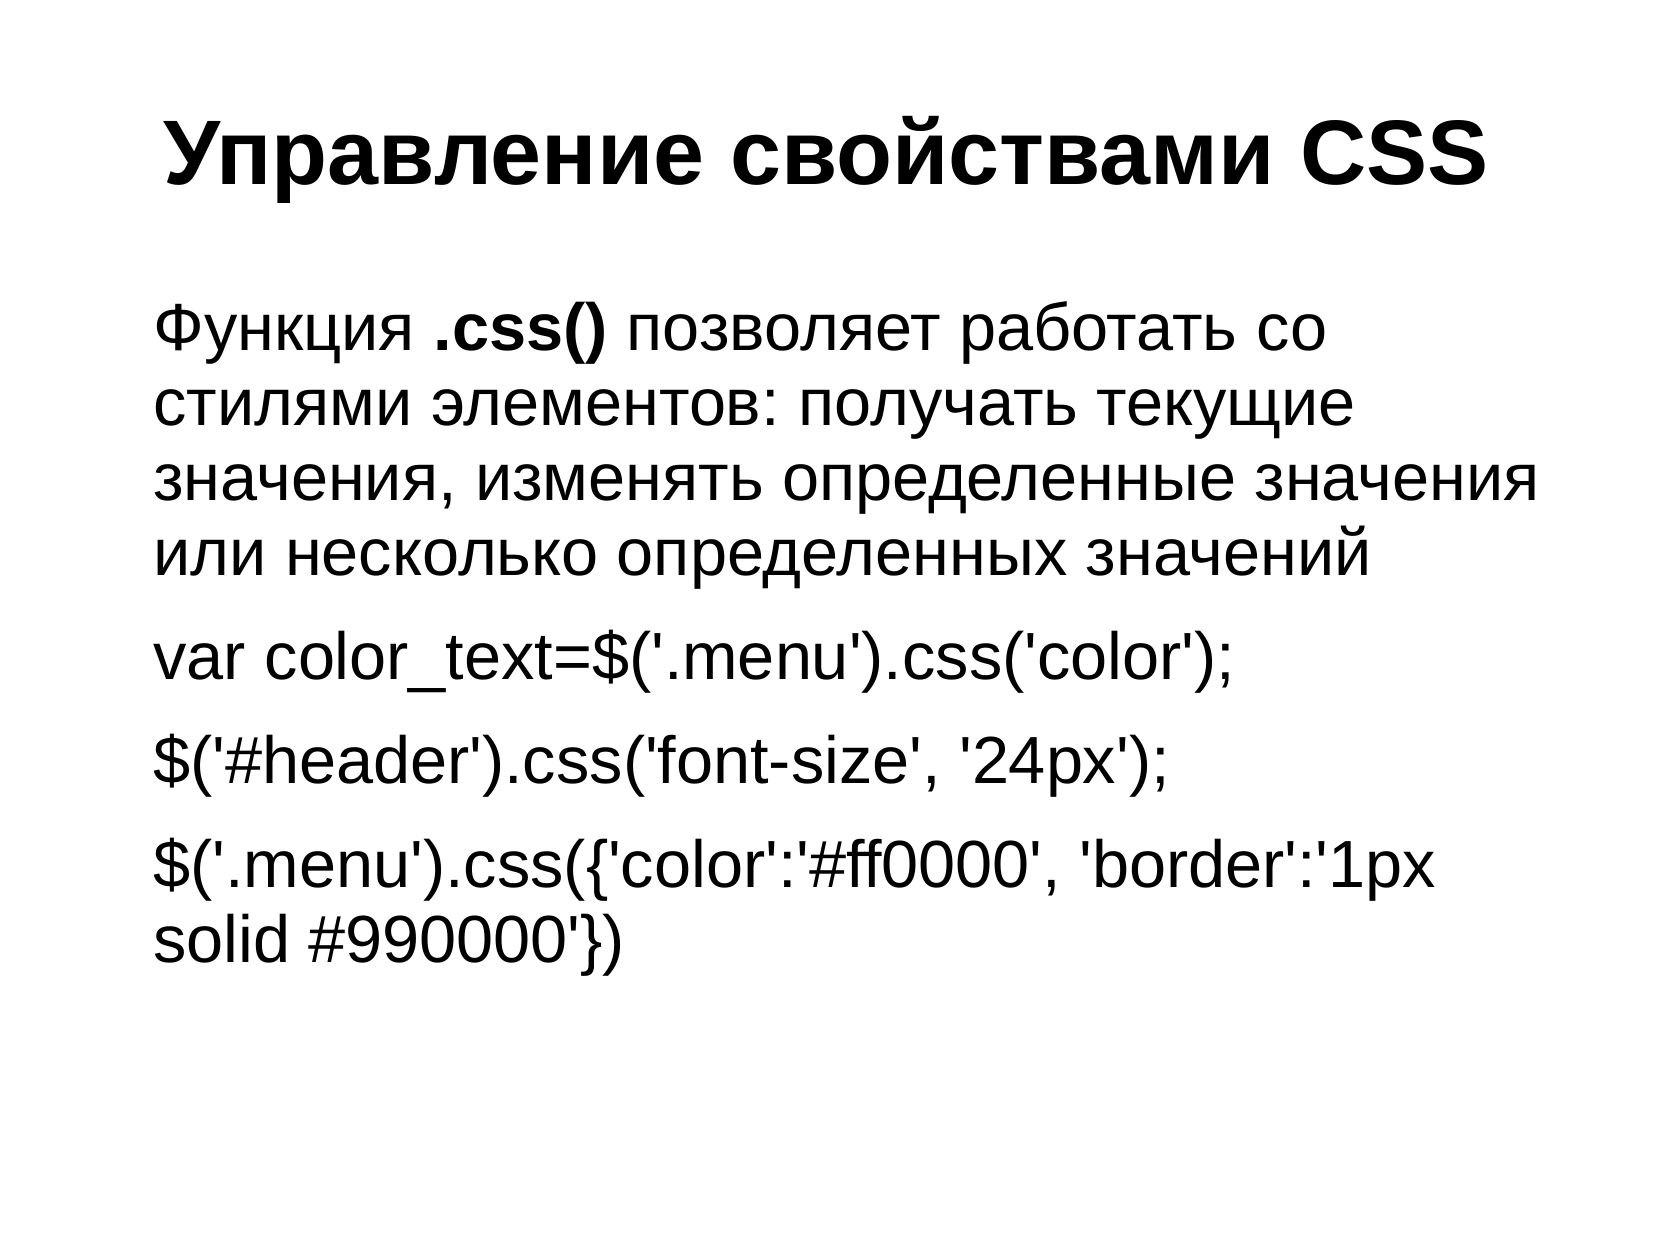

# Управление свойствами CSS
Функция .css() позволяет работать со стилями элементов: получать текущие значения, изменять определенные значения или несколько определенных значений
var color_text=$('.menu').css('color');
$('#header').css('font-size', '24px');
$('.menu').css({'color':'#ff0000', 'border':'1px solid #990000'})